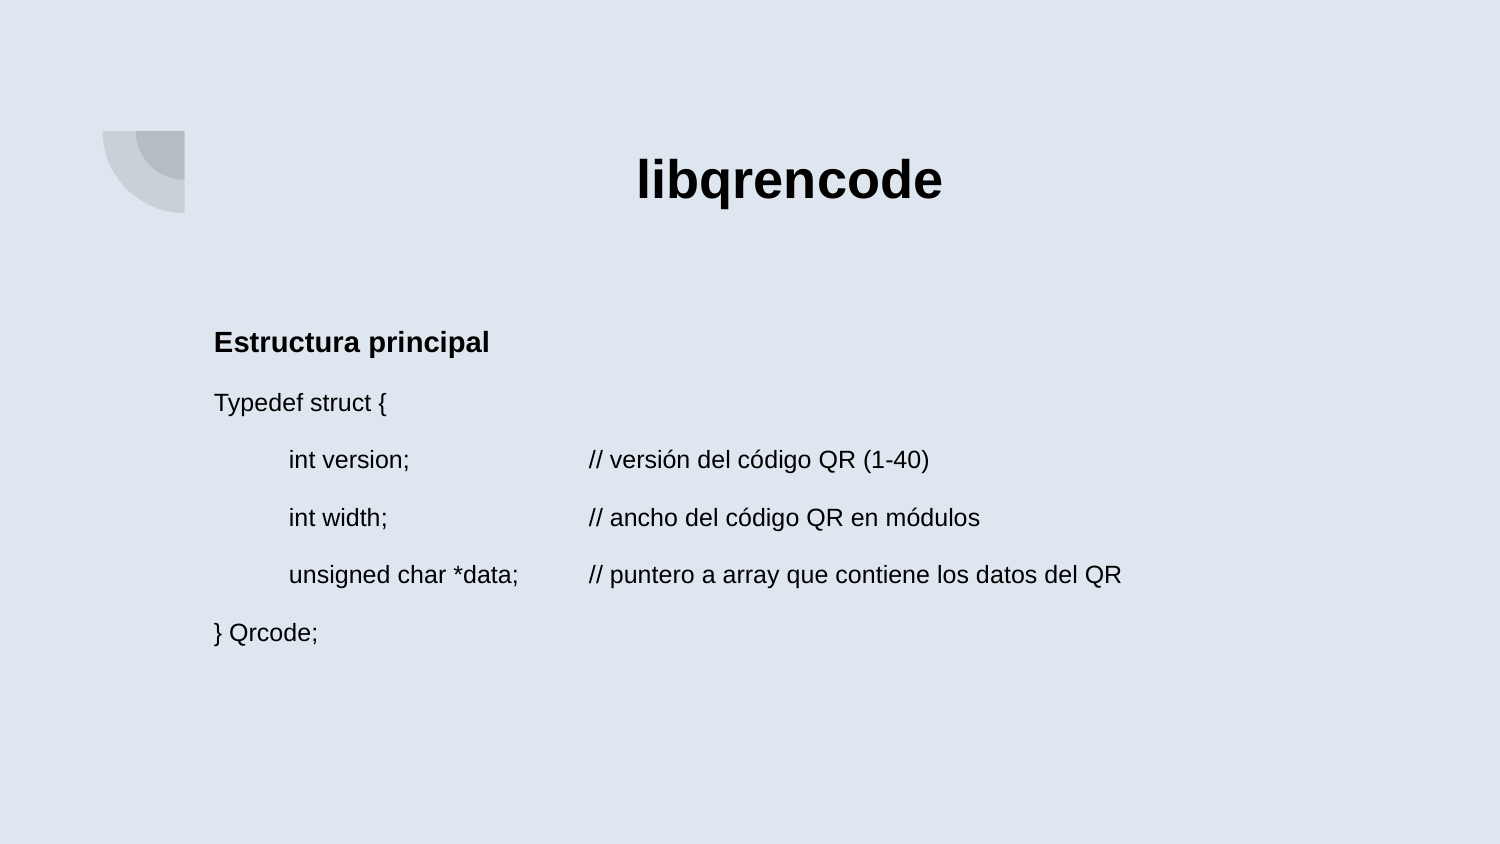

# libqrencode
Estructura principal
Typedef struct {
	int version;			// versión del código QR (1-40)
	int width;			// ancho del código QR en módulos
	unsigned char *data;	// puntero a array que contiene los datos del QR
} Qrcode;